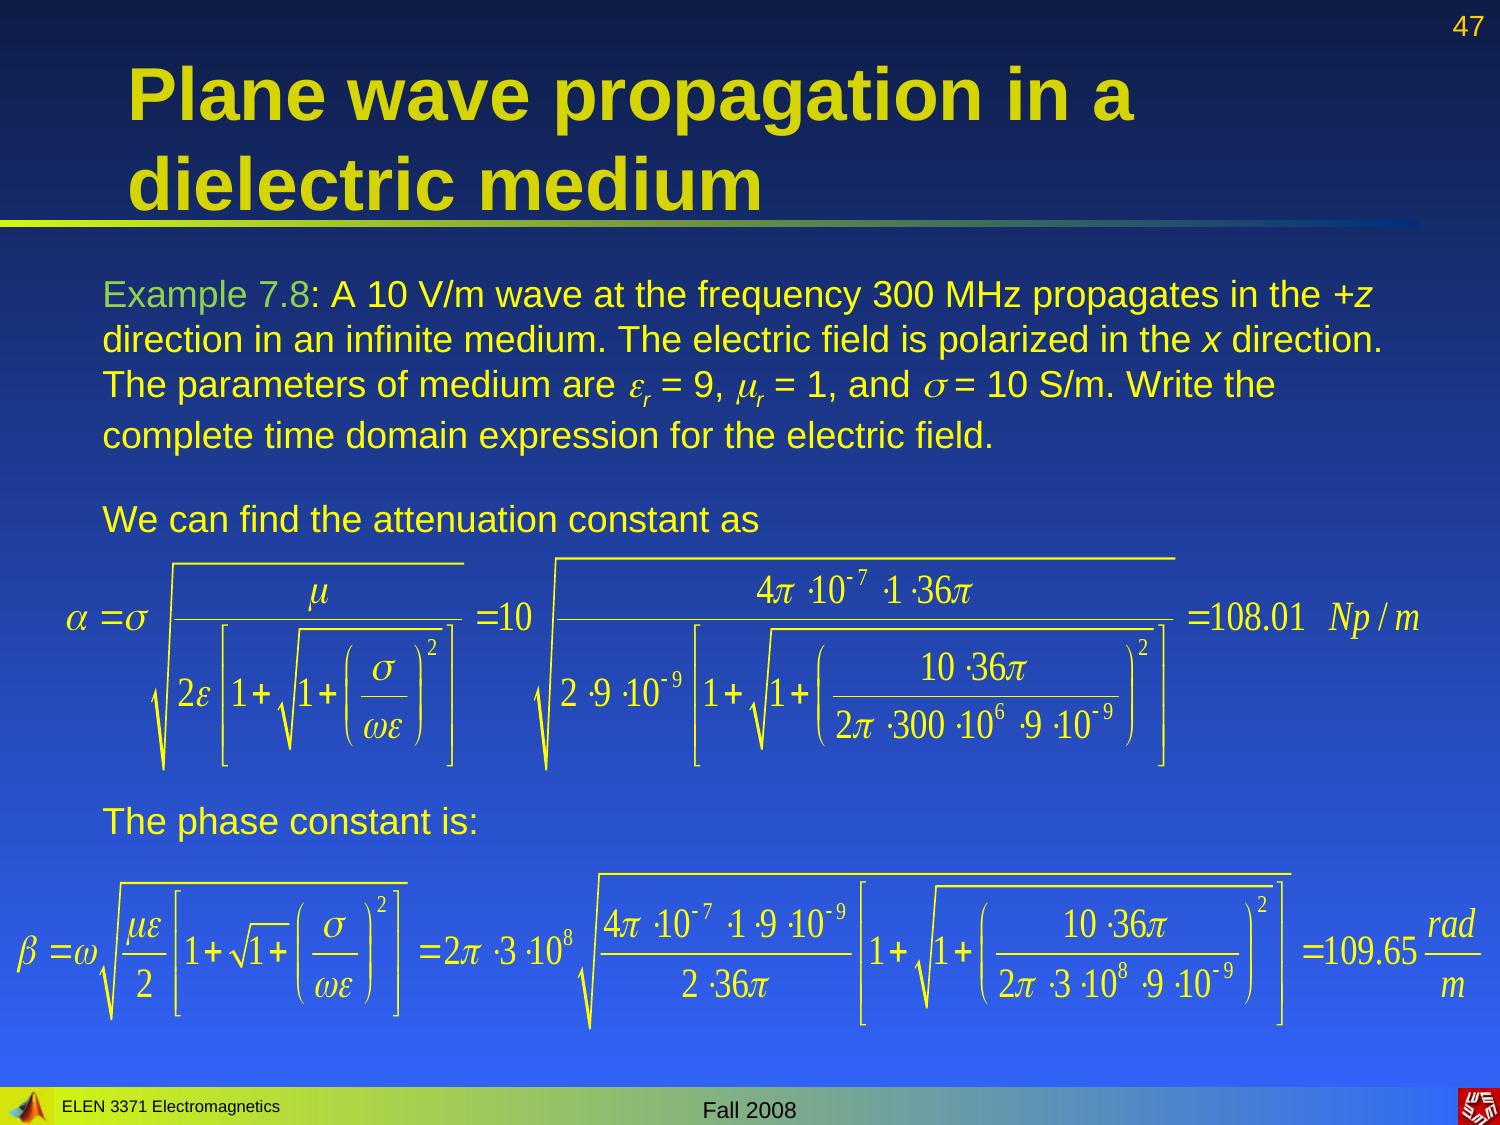

# Plane wave propagation in a dielectric medium
Example 7.8: A 10 V/m wave at the frequency 300 MHz propagates in the +z direction in an infinite medium. The electric field is polarized in the x direction. The parameters of medium are r = 9, r = 1, and  = 10 S/m. Write the complete time domain expression for the electric field.
We can find the attenuation constant as
The phase constant is: